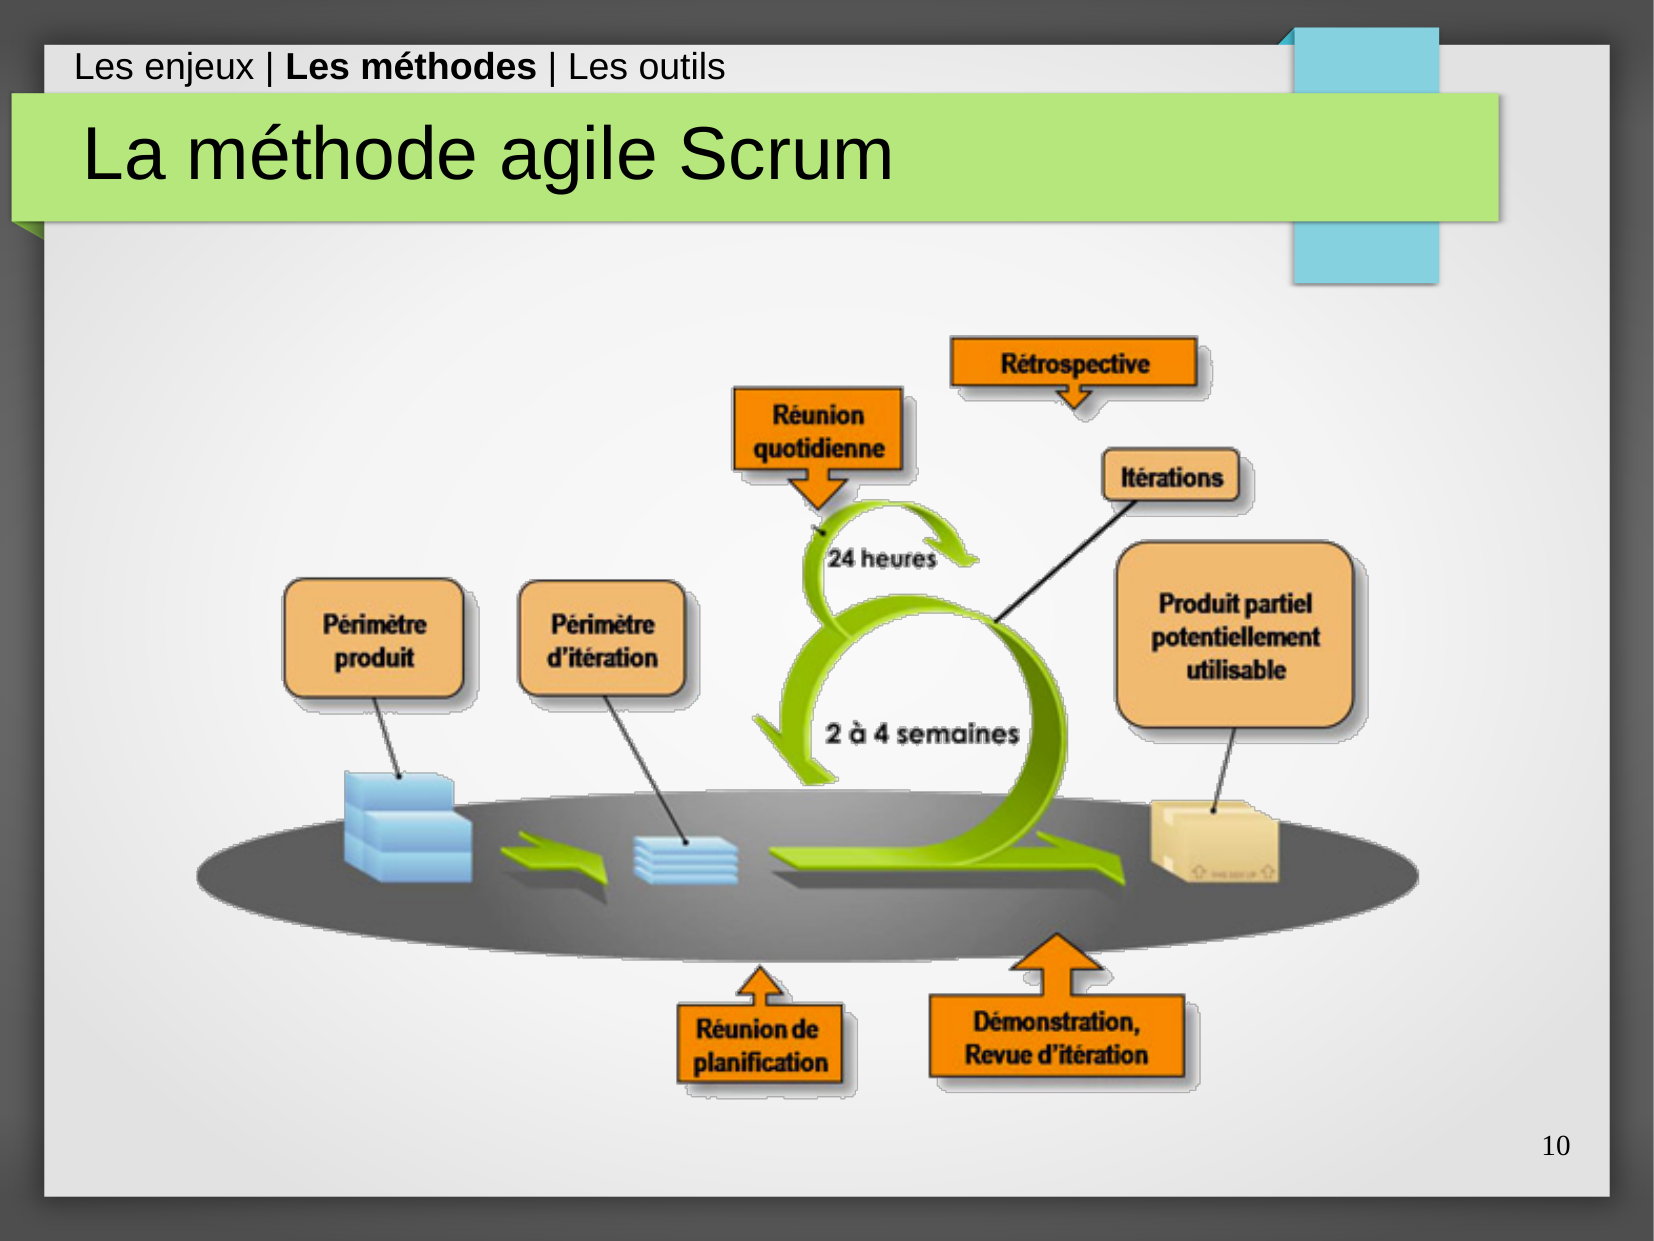

Les enjeux | Les méthodes | Les outils
# La méthode agile Scrum
10